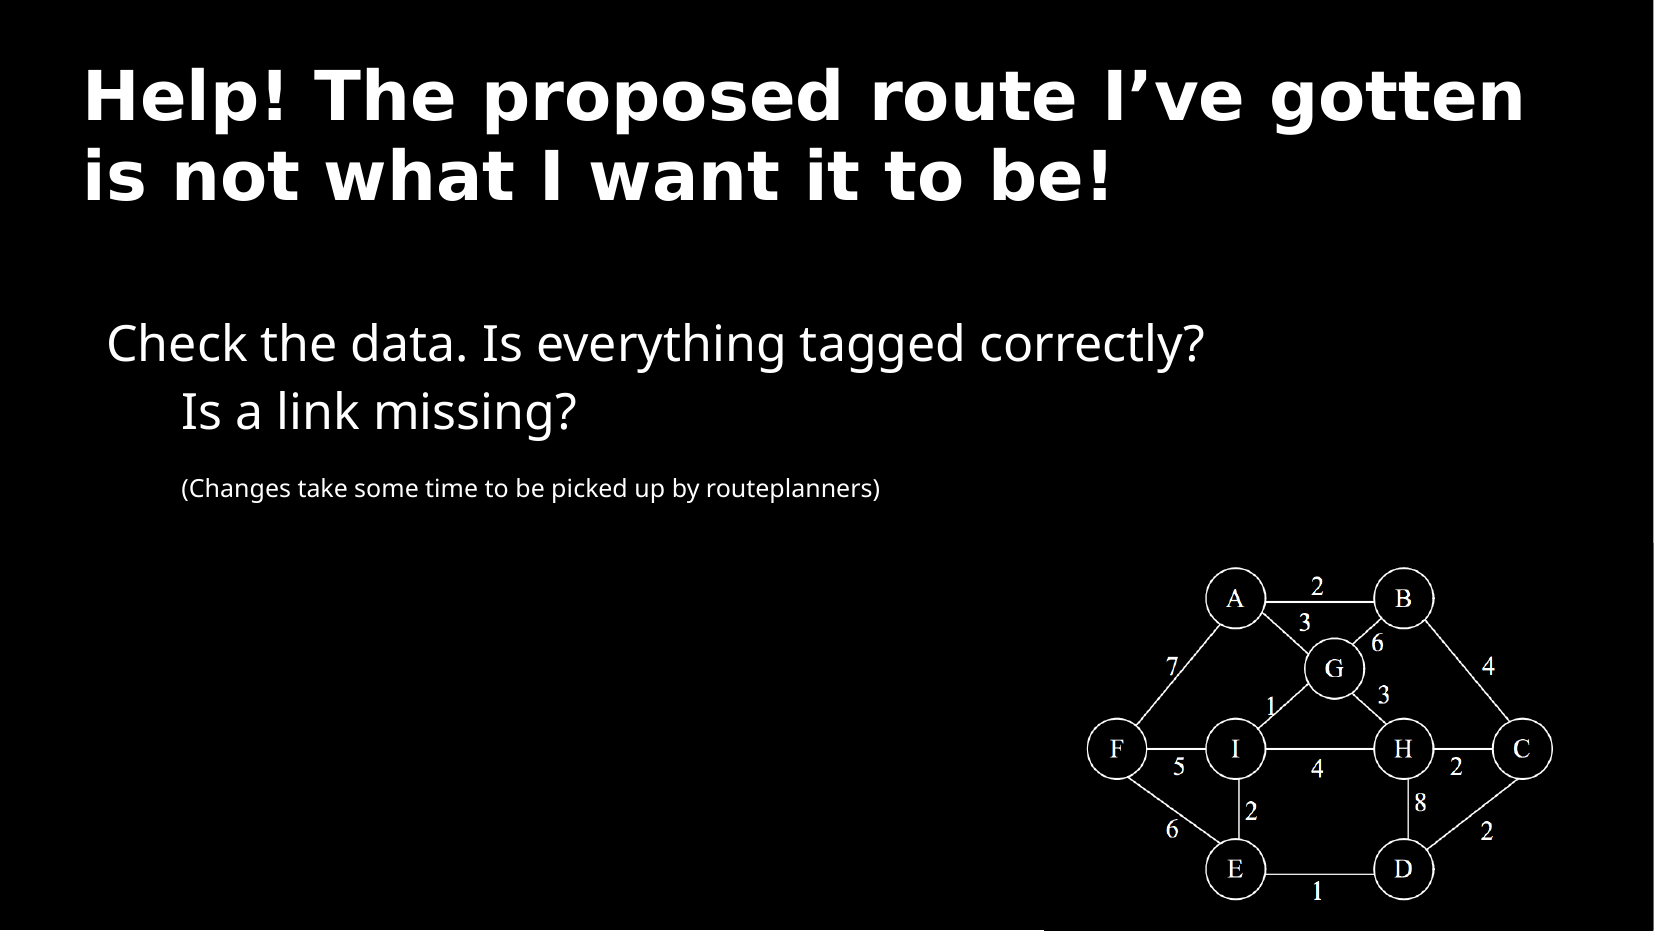

# Help! The proposed route I’ve gotten is not what I want it to be!
Check the data. Is everything tagged correctly?
	Is a link missing?
	(Changes take some time to be picked up by routeplanners)